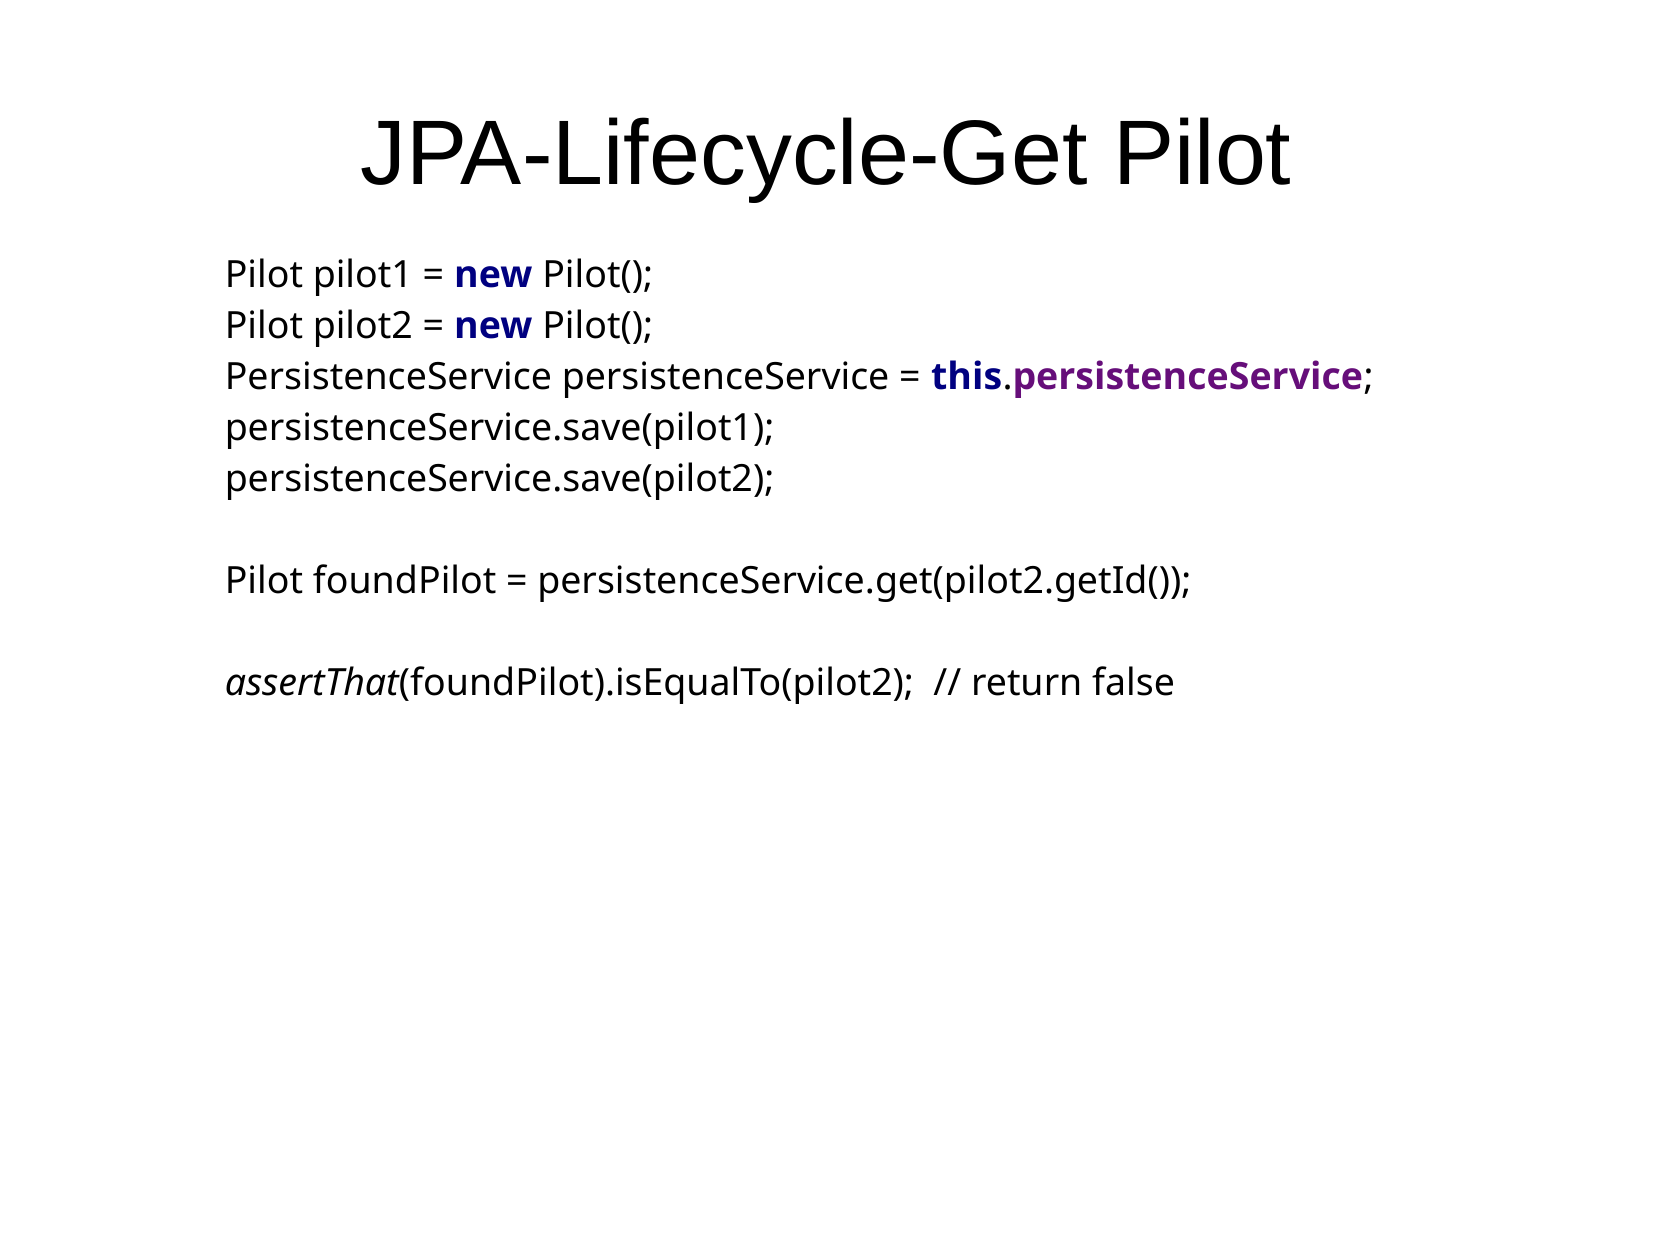

# JPA-Lifecycle-Get Pilot
Pilot pilot1 = new Pilot();
Pilot pilot2 = new Pilot();
PersistenceService persistenceService = this.persistenceService;
persistenceService.save(pilot1);
persistenceService.save(pilot2);
Pilot foundPilot = persistenceService.get(pilot2.getId());
assertThat(foundPilot).isEqualTo(pilot2); // return false